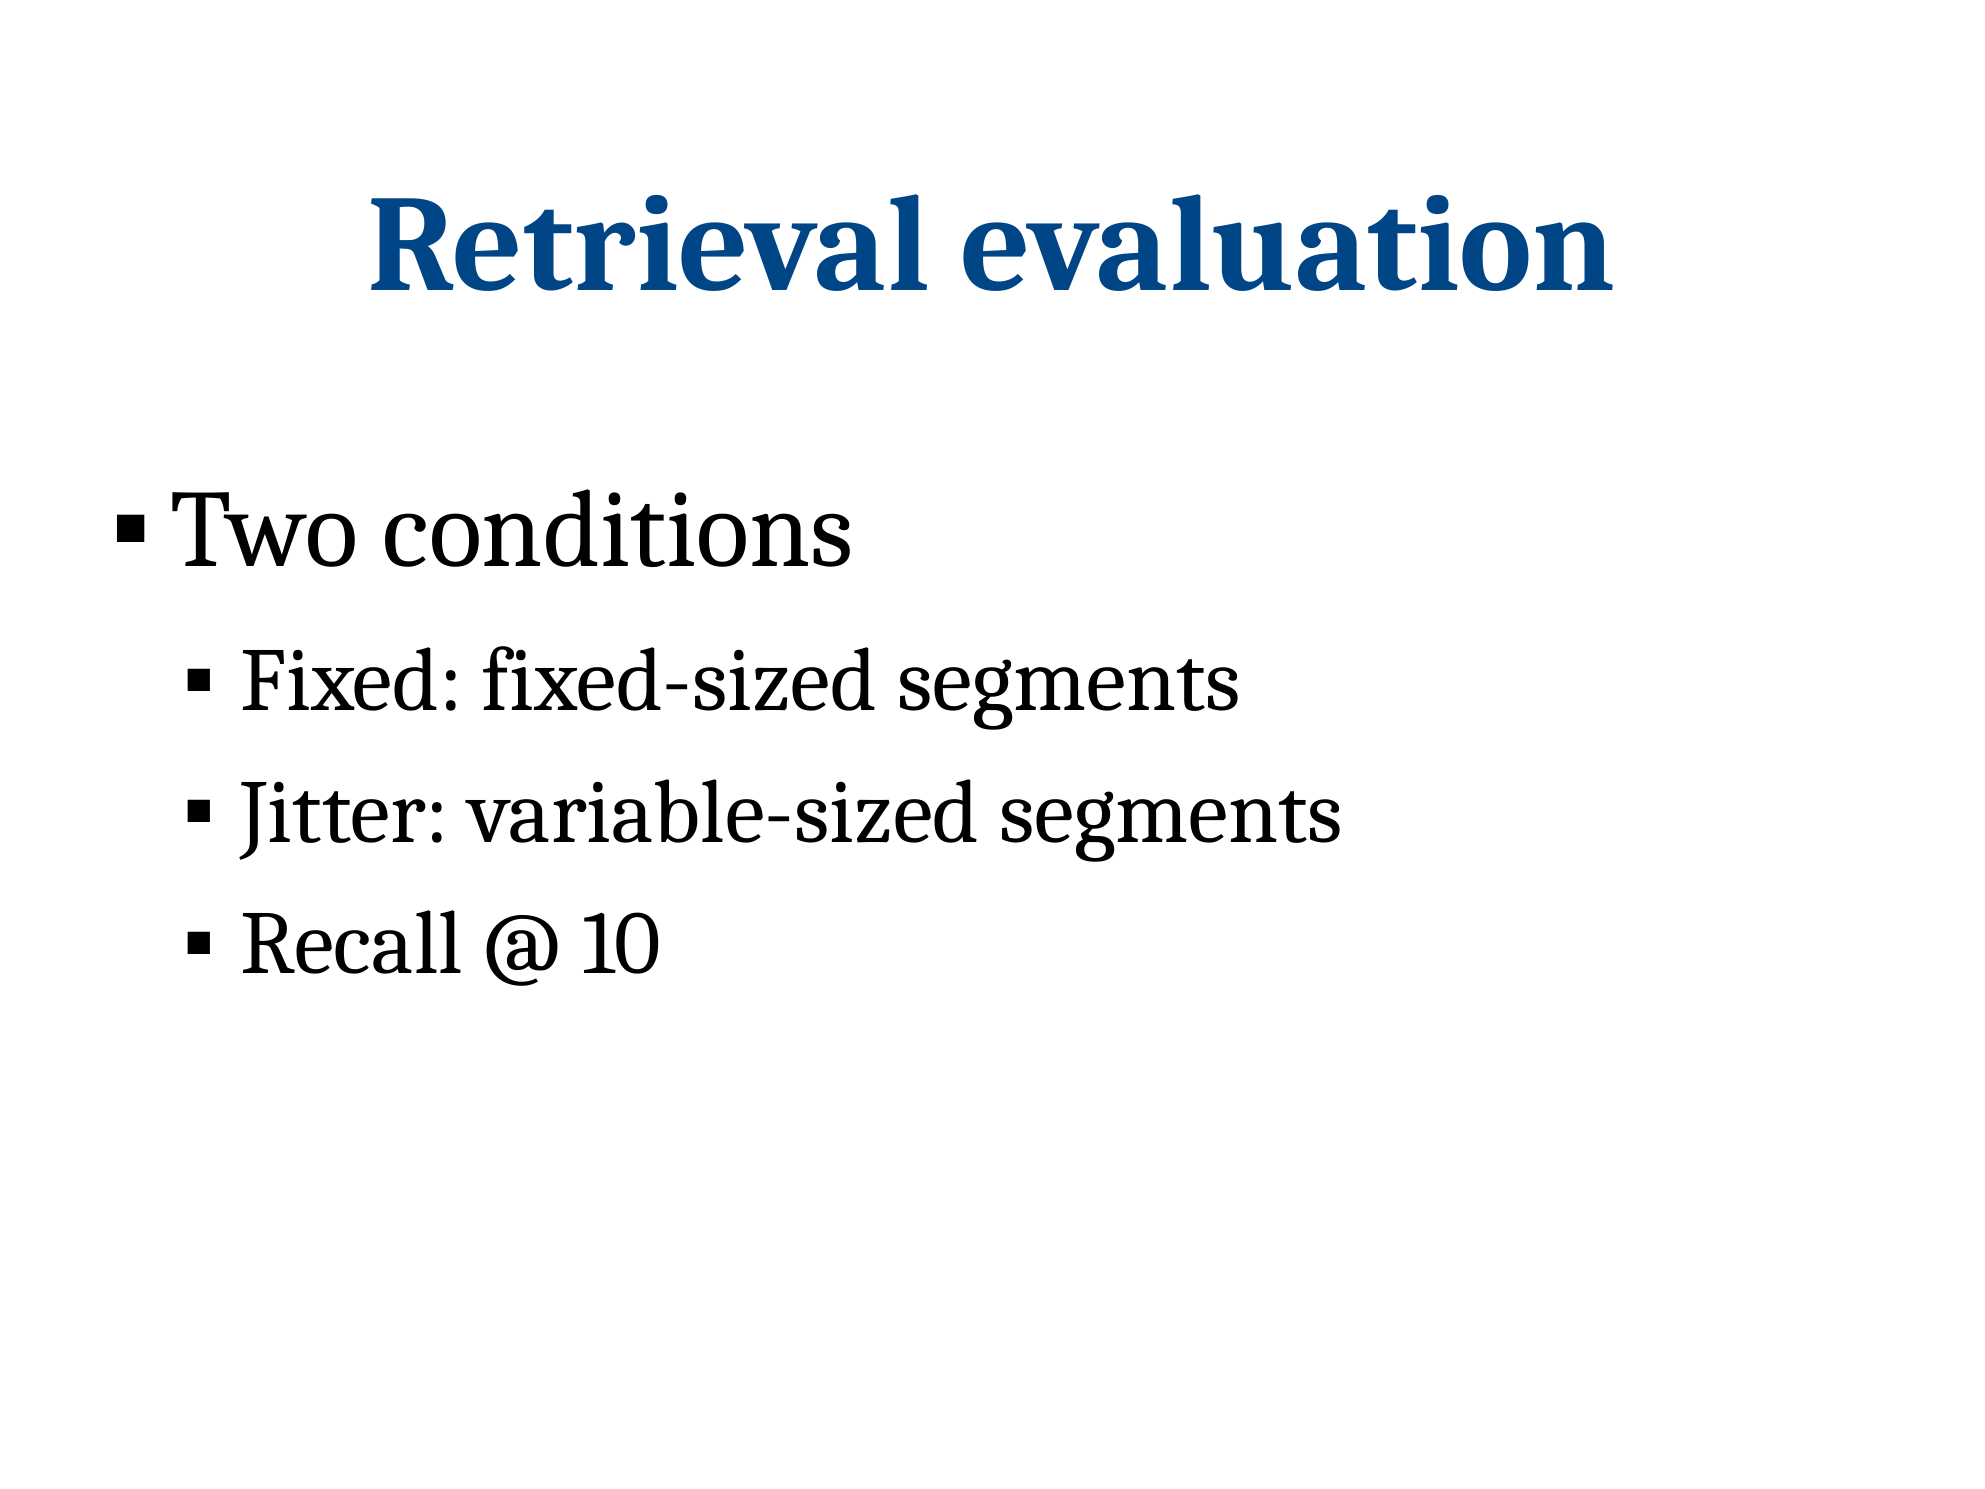

# Retrieval evaluation
Two conditions
Fixed: fixed-sized segments
Jitter: variable-sized segments
Recall @ 10